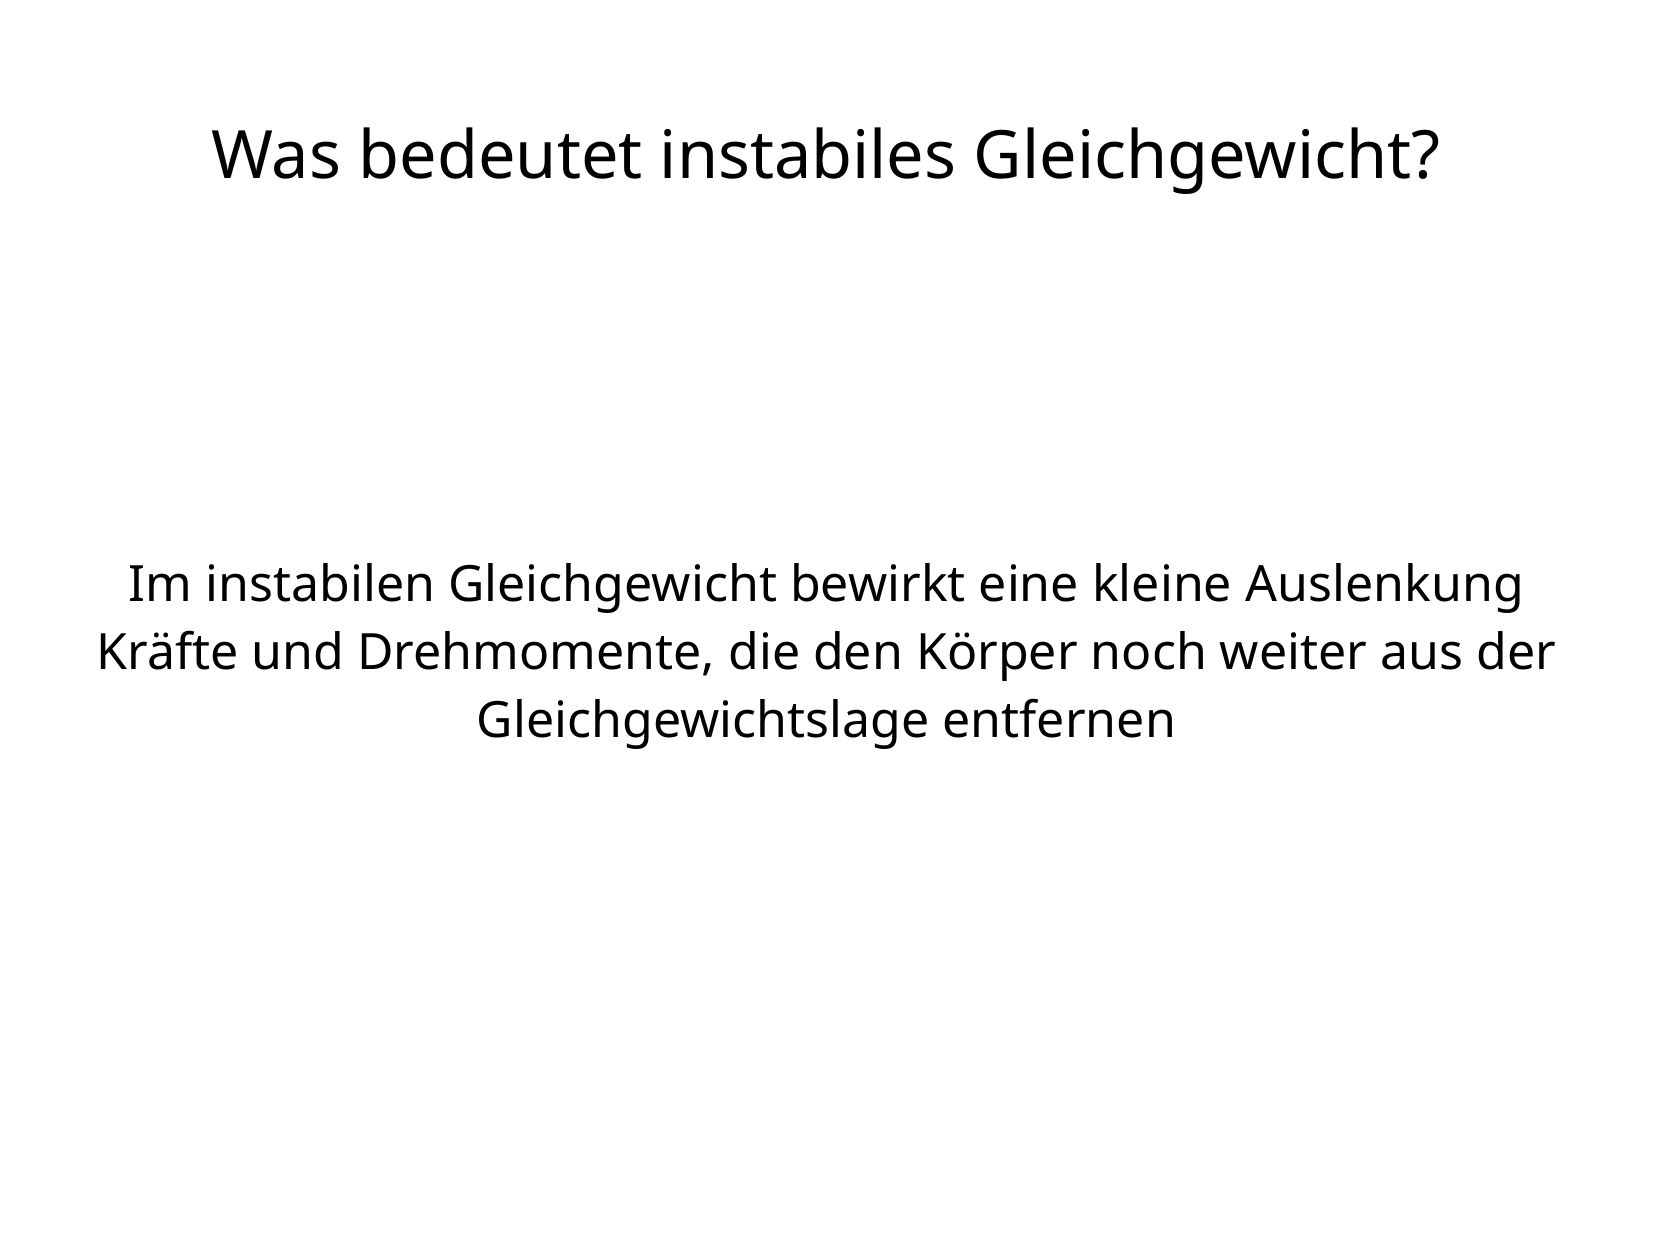

# Was bedeutet instabiles Gleichgewicht?
Im instabilen Gleichgewicht bewirkt eine kleine Auslenkung Kräfte und Drehmomente, die den Körper noch weiter aus der Gleichgewichtslage entfernen